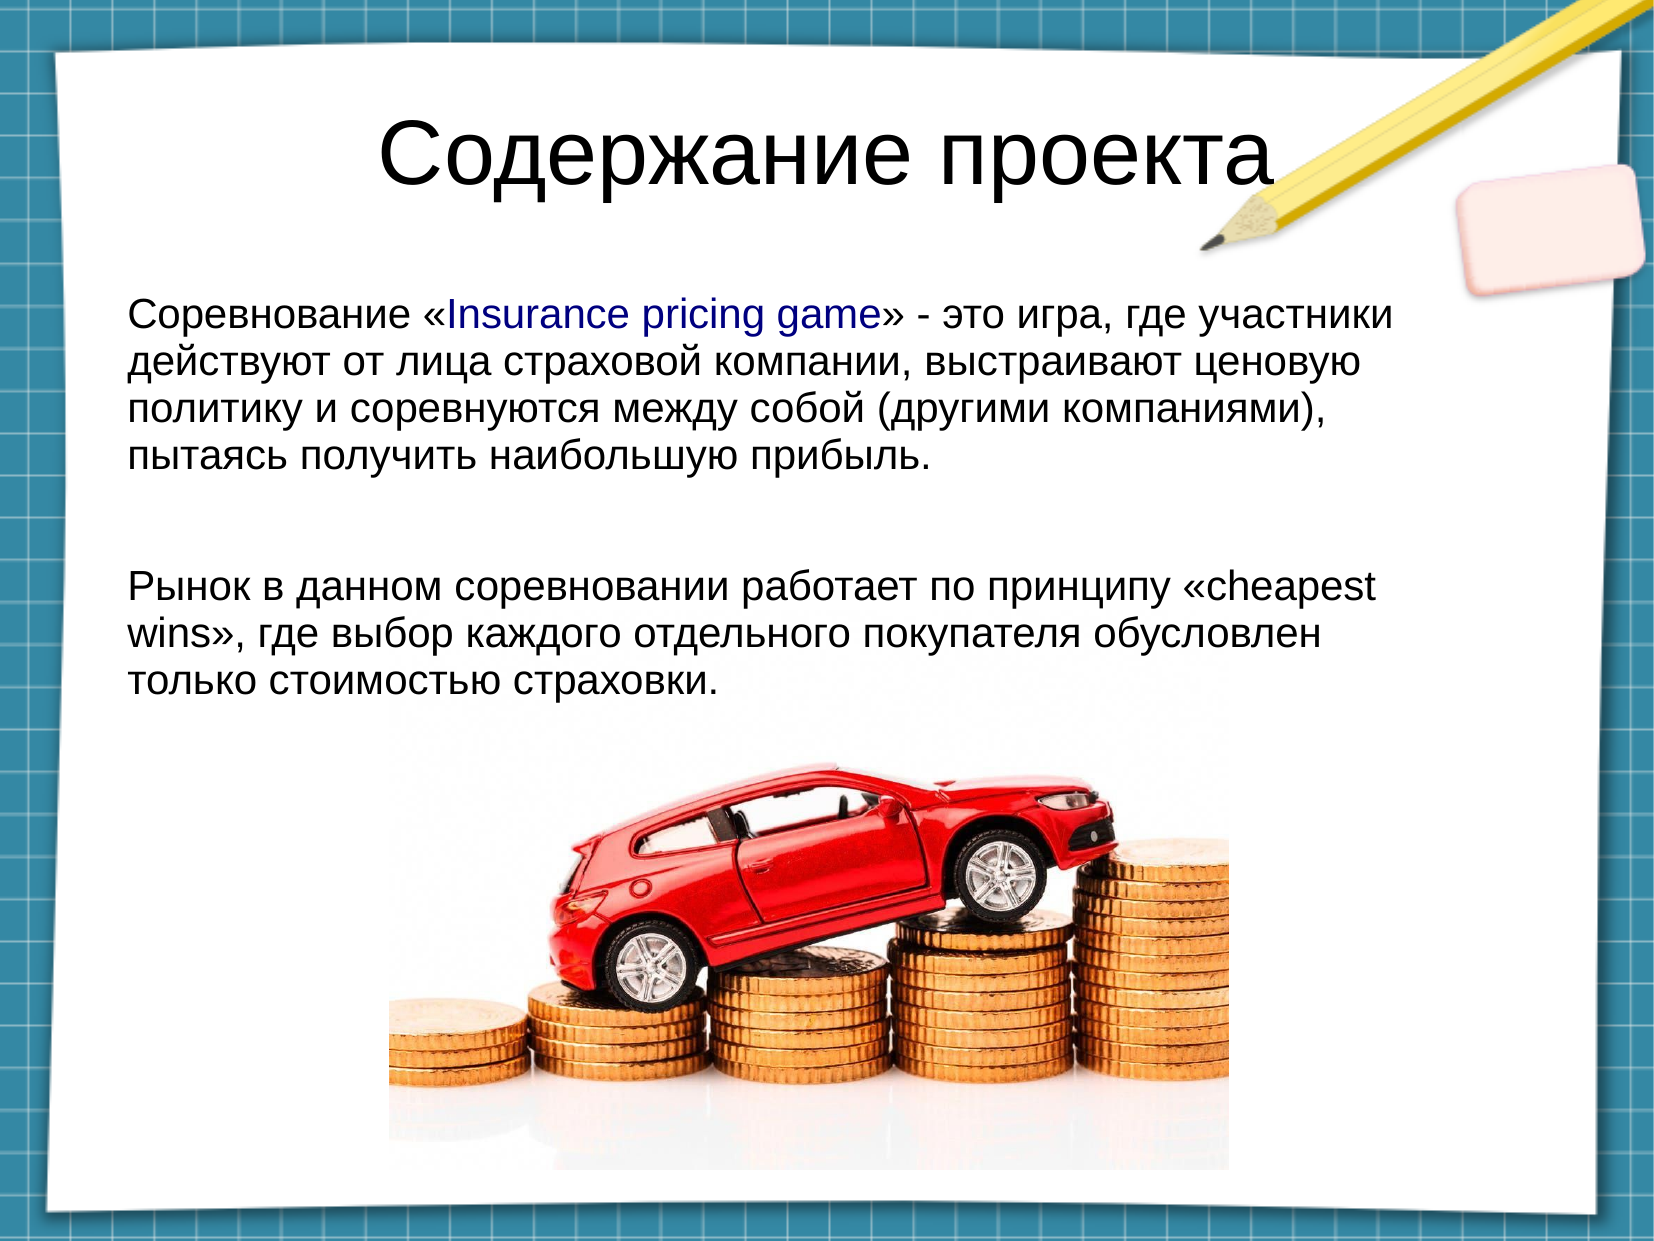

# Содержание проекта
Соревнование «Insurance pricing game» - это игра, где участники действуют от лица страховой компании, выстраивают ценовую политику и соревнуются между собой (другими компаниями), пытаясь получить наибольшую прибыль.
Рынок в данном соревновании работает по принципу «cheapest wins», где выбор каждого отдельного покупателя обусловлен только стоимостью страховки.